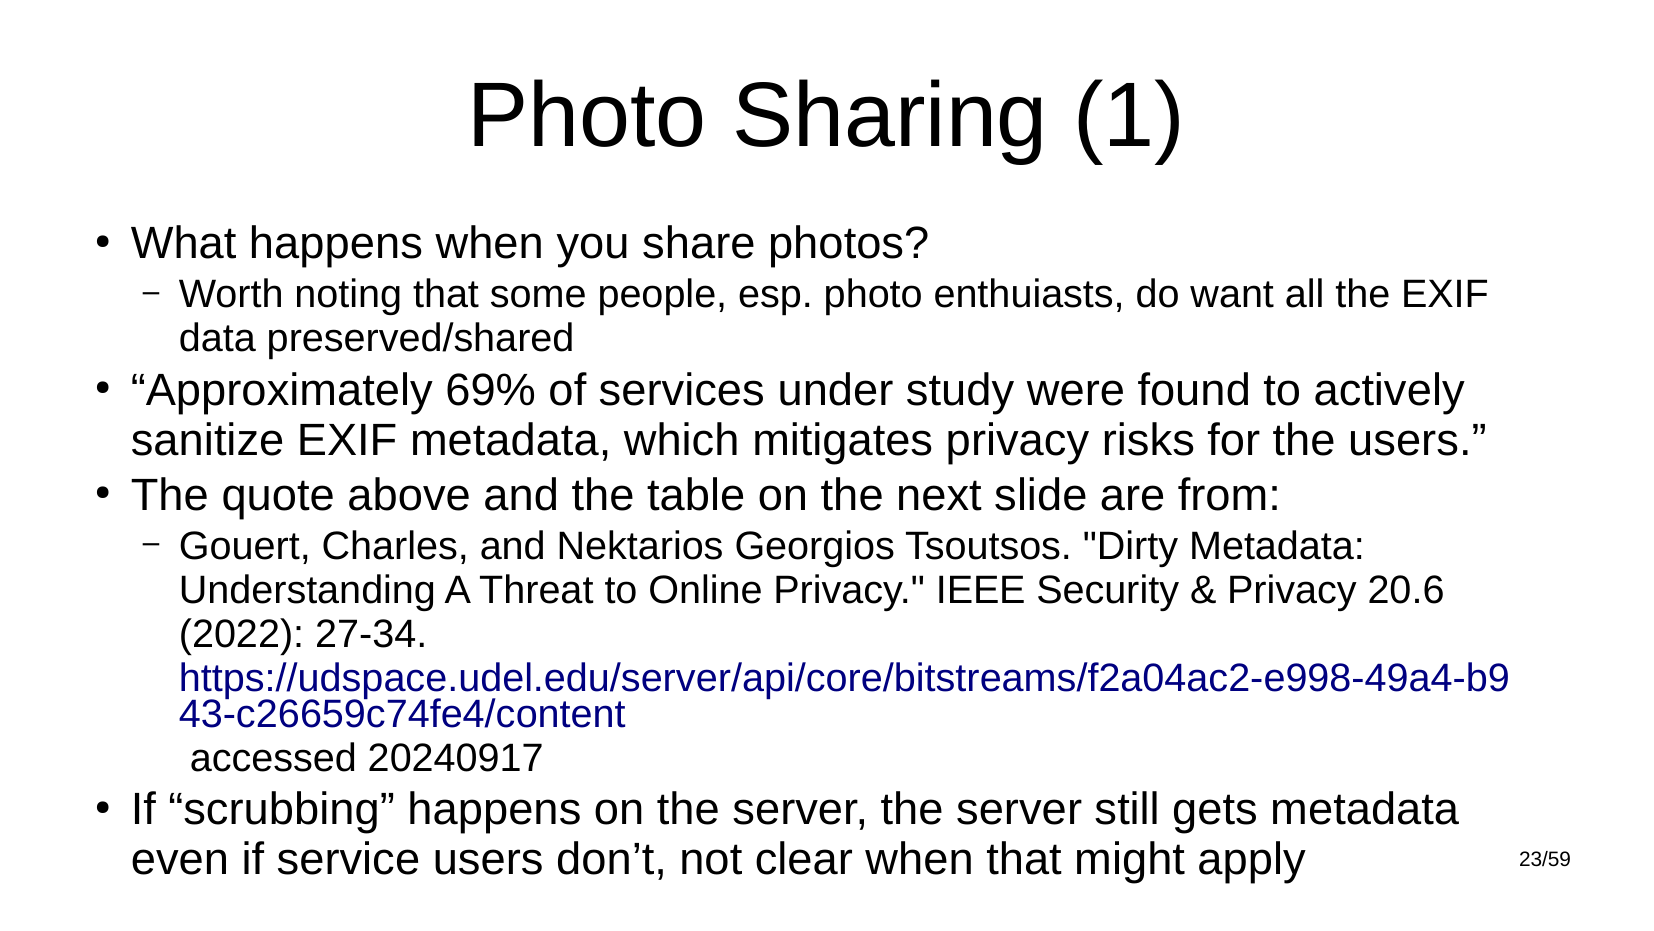

# Photo Sharing (1)
What happens when you share photos?
Worth noting that some people, esp. photo enthuiasts, do want all the EXIF data preserved/shared
“Approximately 69% of services under study were found to actively sanitize EXIF metadata, which mitigates privacy risks for the users.”
The quote above and the table on the next slide are from:
Gouert, Charles, and Nektarios Georgios Tsoutsos. "Dirty Metadata: Understanding A Threat to Online Privacy." IEEE Security & Privacy 20.6 (2022): 27-34.
https://udspace.udel.edu/server/api/core/bitstreams/f2a04ac2-e998-49a4-b943-c26659c74fe4/content accessed 20240917
If “scrubbing” happens on the server, the server still gets metadata even if service users don’t, not clear when that might apply
23